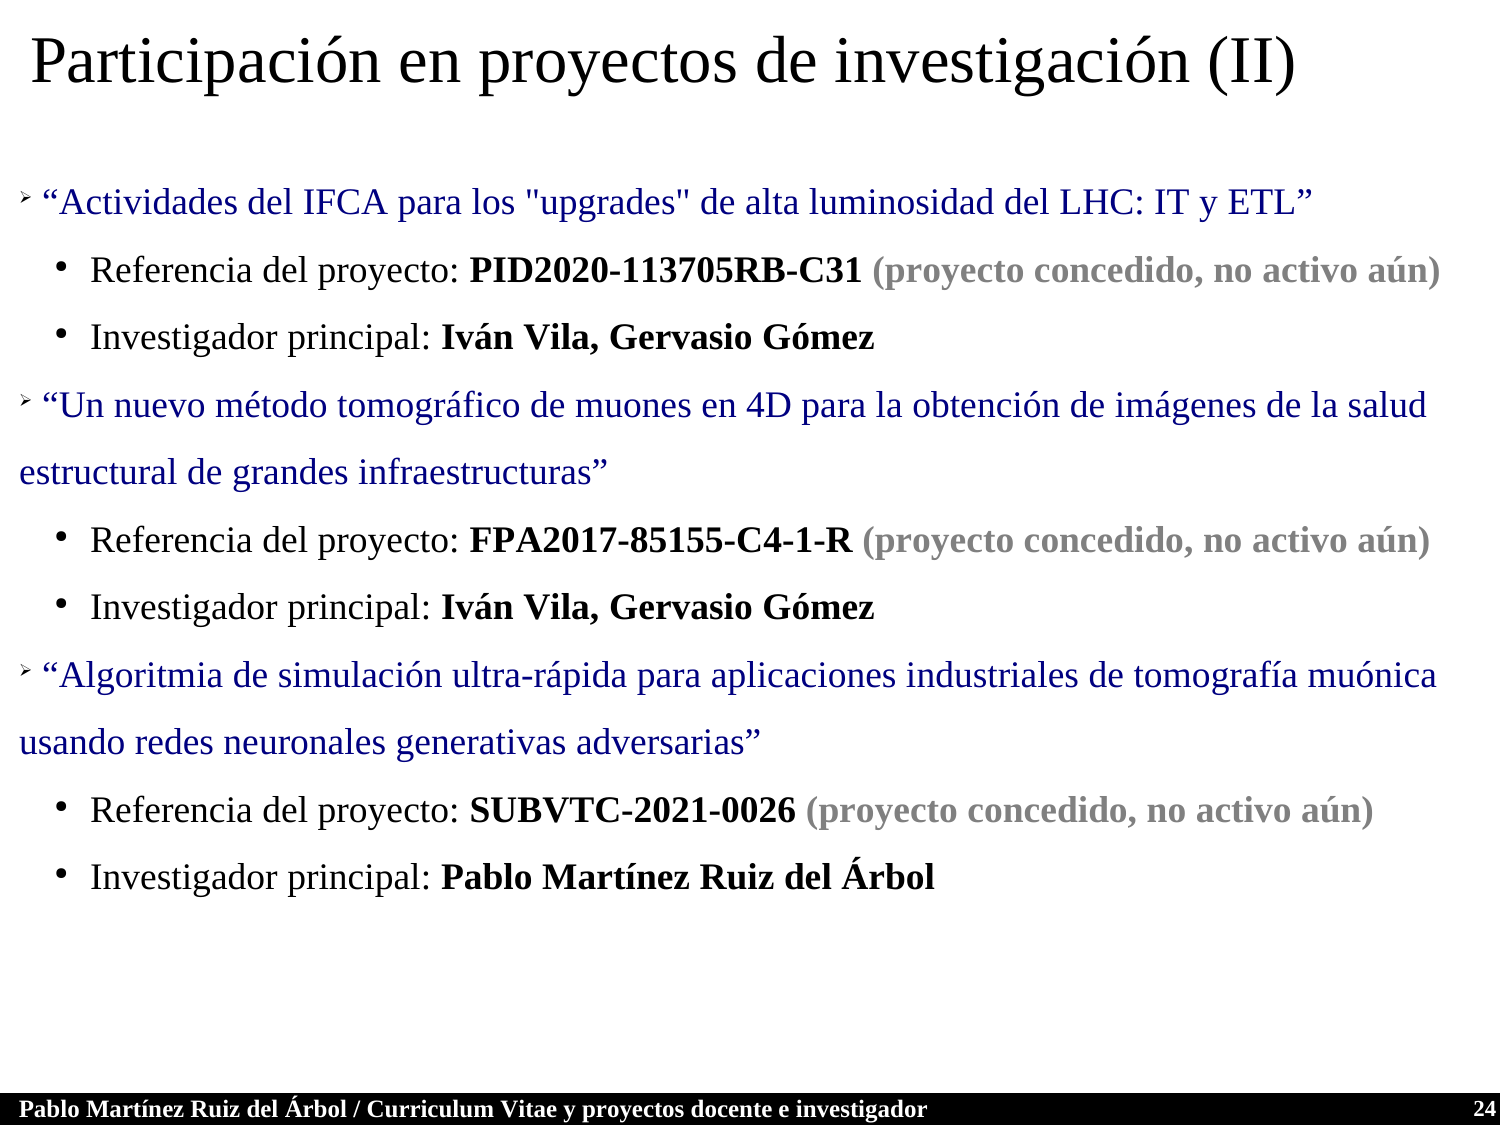

Participación en proyectos de investigación (II)
 “Actividades del IFCA para los "upgrades" de alta luminosidad del LHC: IT y ETL”
Referencia del proyecto: PID2020-113705RB-C31 (proyecto concedido, no activo aún)
Investigador principal: Iván Vila, Gervasio Gómez
 “Un nuevo método tomográfico de muones en 4D para la obtención de imágenes de la salud estructural de grandes infraestructuras”
Referencia del proyecto: FPA2017-85155-C4-1-R (proyecto concedido, no activo aún)
Investigador principal: Iván Vila, Gervasio Gómez
 “Algoritmia de simulación ultra-rápida para aplicaciones industriales de tomografía muónica usando redes neuronales generativas adversarias”
Referencia del proyecto: SUBVTC-2021-0026 (proyecto concedido, no activo aún)
Investigador principal: Pablo Martínez Ruiz del Árbol
24